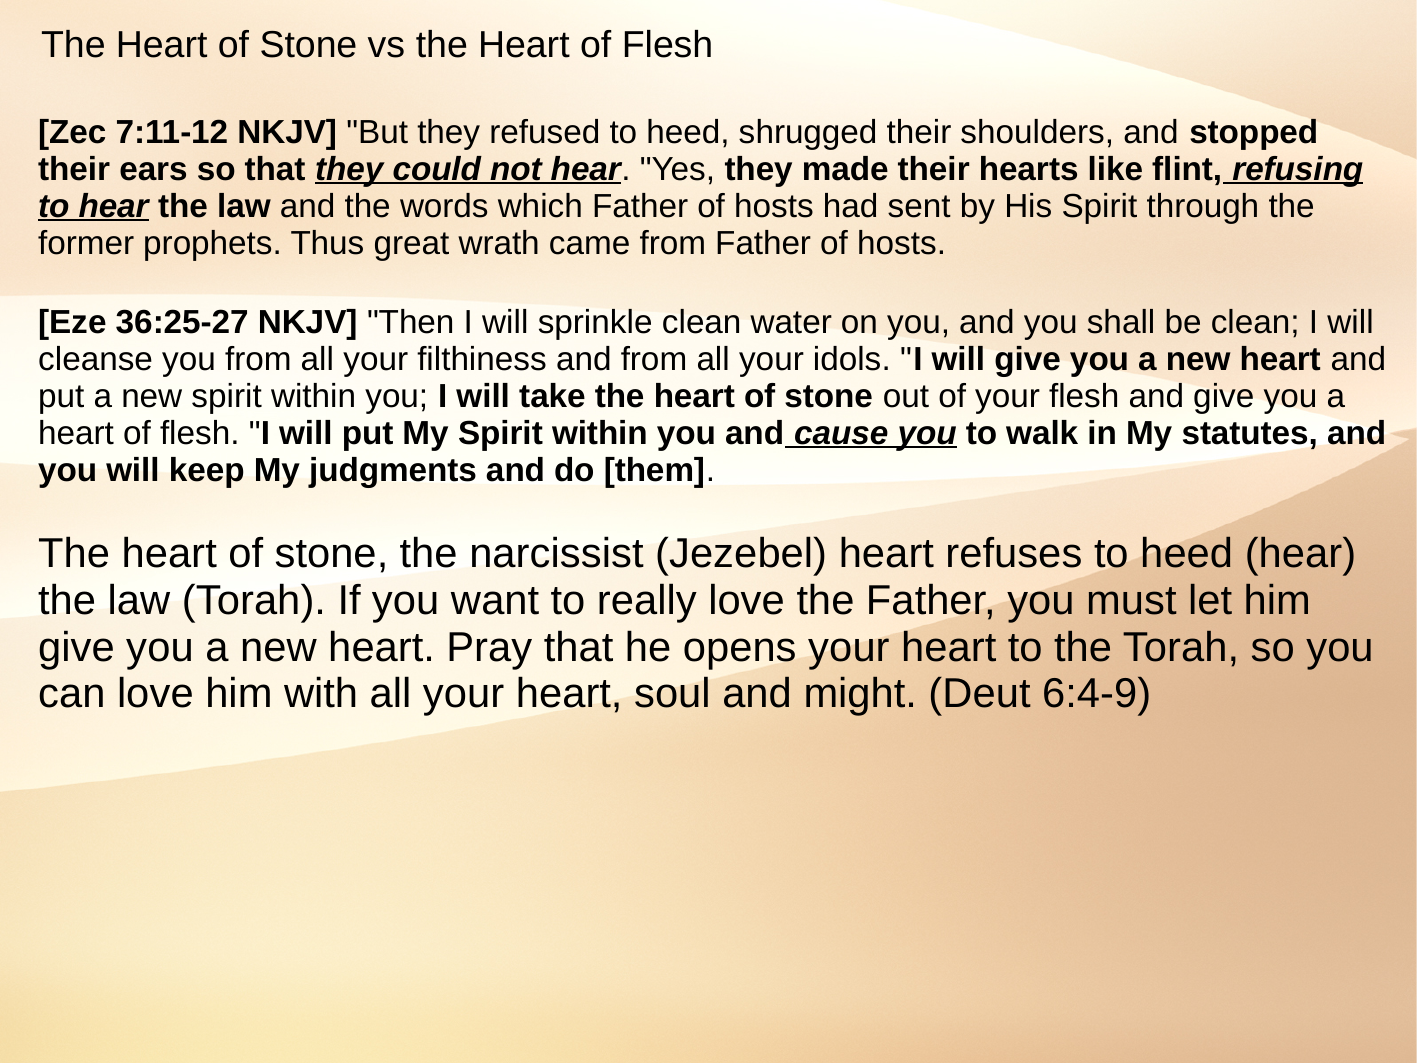

The Heart of Stone vs the Heart of Flesh
[Zec 7:11-12 NKJV] "But they refused to heed, shrugged their shoulders, and stopped their ears so that they could not hear. "Yes, they made their hearts like flint, refusing to hear the law and the words which Father of hosts had sent by His Spirit through the former prophets. Thus great wrath came from Father of hosts.
[Eze 36:25-27 NKJV] "Then I will sprinkle clean water on you, and you shall be clean; I will cleanse you from all your filthiness and from all your idols. "I will give you a new heart and put a new spirit within you; I will take the heart of stone out of your flesh and give you a heart of flesh. "I will put My Spirit within you and cause you to walk in My statutes, and you will keep My judgments and do [them].
The heart of stone, the narcissist (Jezebel) heart refuses to heed (hear) the law (Torah). If you want to really love the Father, you must let him give you a new heart. Pray that he opens your heart to the Torah, so you can love him with all your heart, soul and might. (Deut 6:4-9)